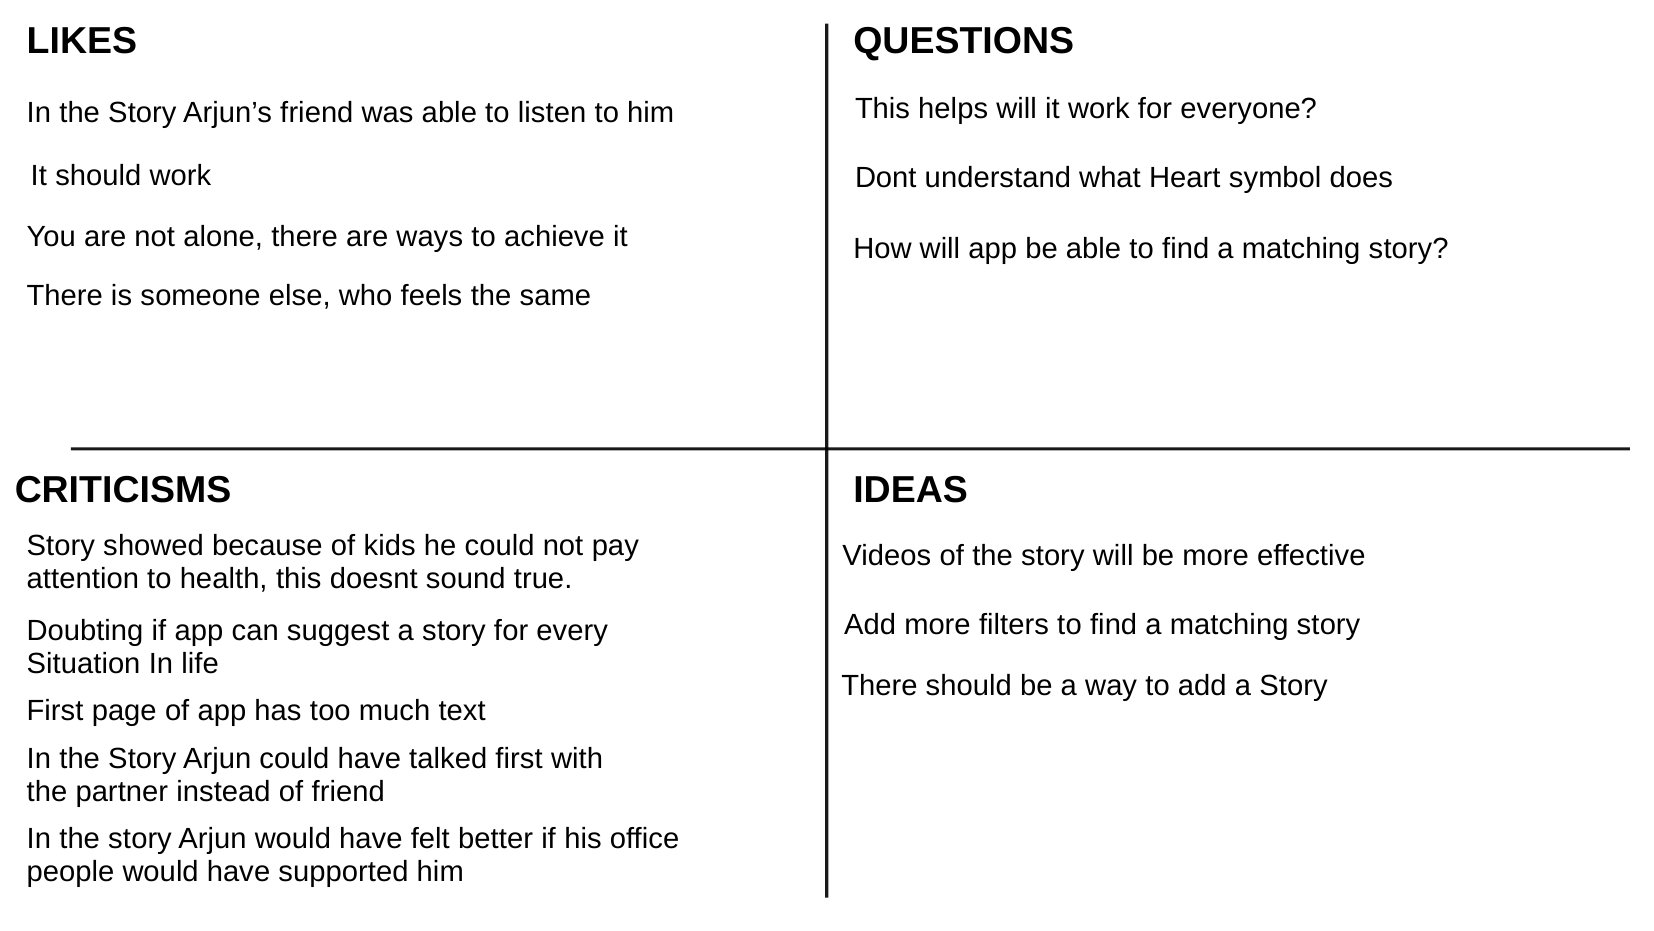

LIKES
QUESTIONS
This helps will it work for everyone?
In the Story Arjun’s friend was able to listen to him
It should work
Dont understand what Heart symbol does
You are not alone, there are ways to achieve it
How will app be able to find a matching story?
There is someone else, who feels the same
CRITICISMS
IDEAS
Story showed because of kids he could not pay
attention to health, this doesnt sound true.
Videos of the story will be more effective
Add more filters to find a matching story
Doubting if app can suggest a story for every
Situation In life
There should be a way to add a Story
First page of app has too much text
In the Story Arjun could have talked first with
the partner instead of friend
In the story Arjun would have felt better if his office
people would have supported him